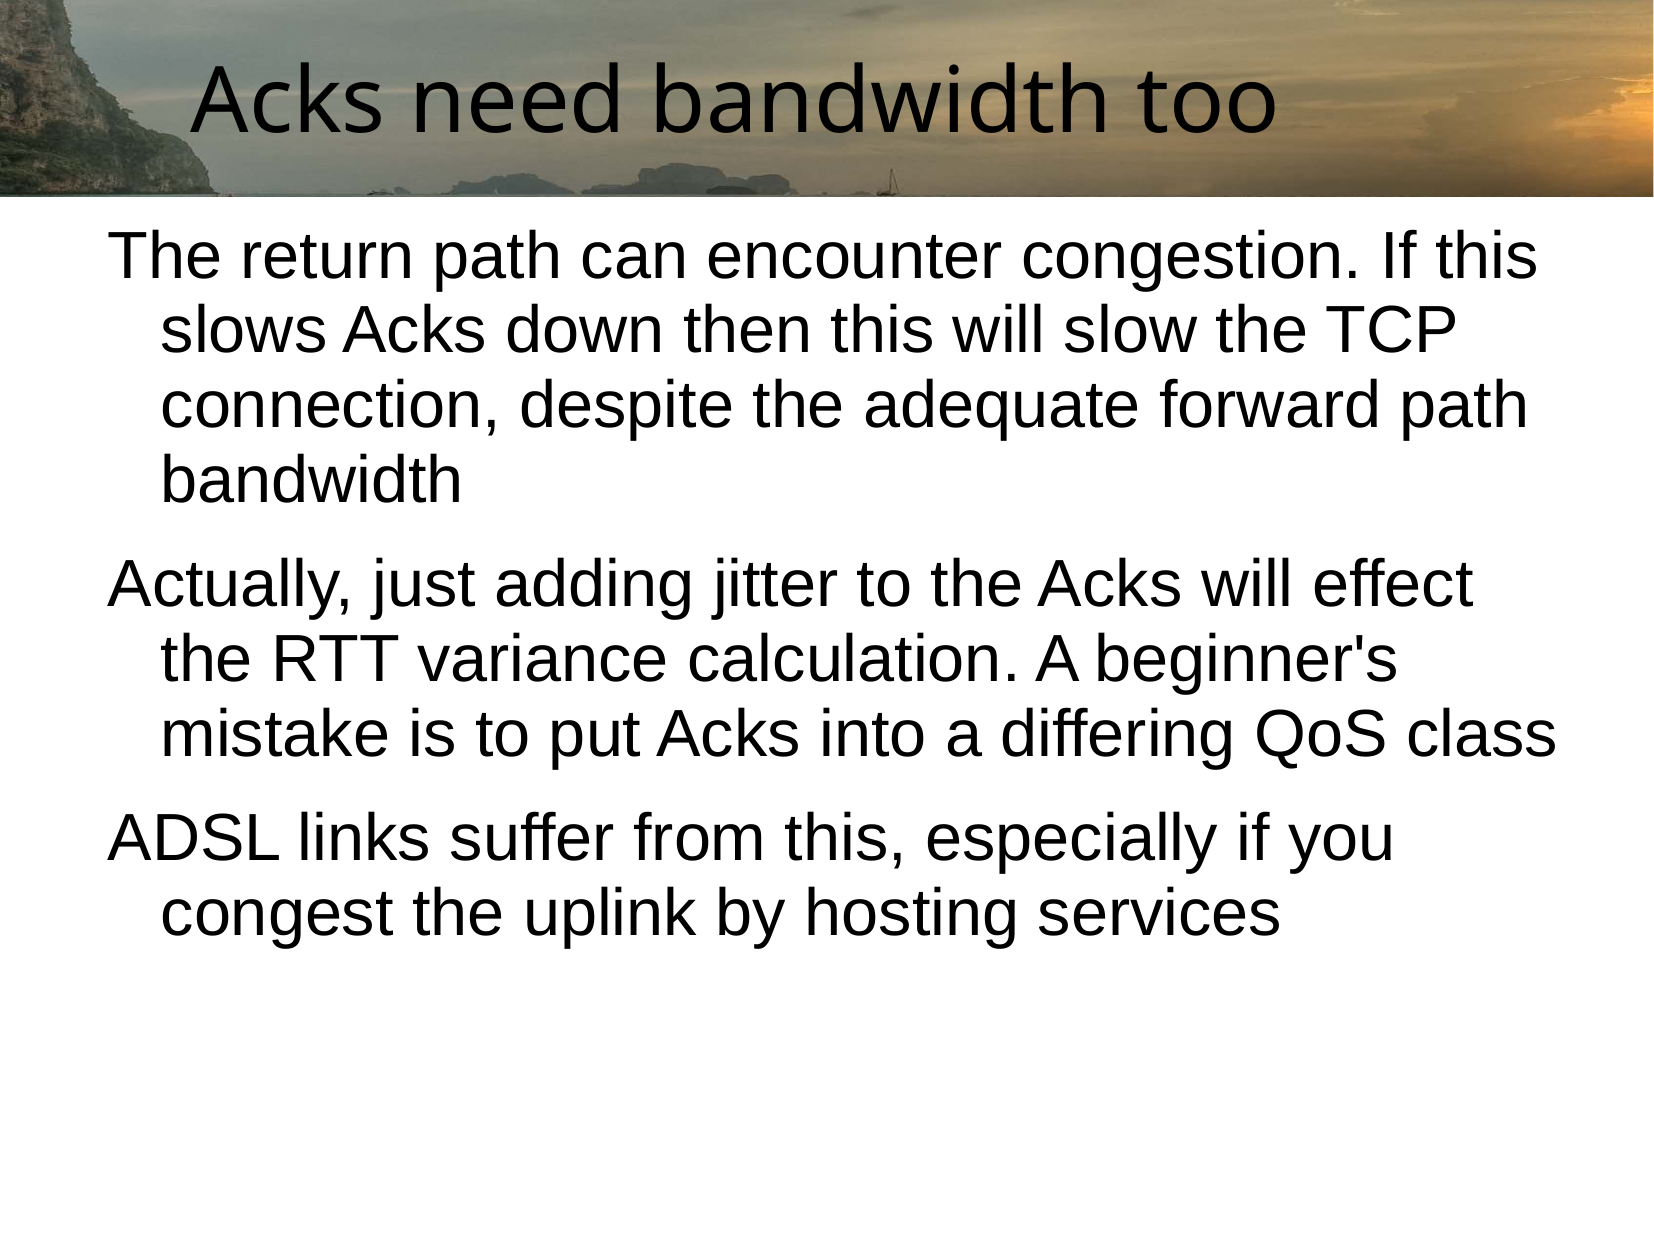

# Acks need bandwidth too
The return path can encounter congestion. If this slows Acks down then this will slow the TCP connection, despite the adequate forward path bandwidth
Actually, just adding jitter to the Acks will effect the RTT variance calculation. A beginner's mistake is to put Acks into a differing QoS class
ADSL links suffer from this, especially if you congest the uplink by hosting services